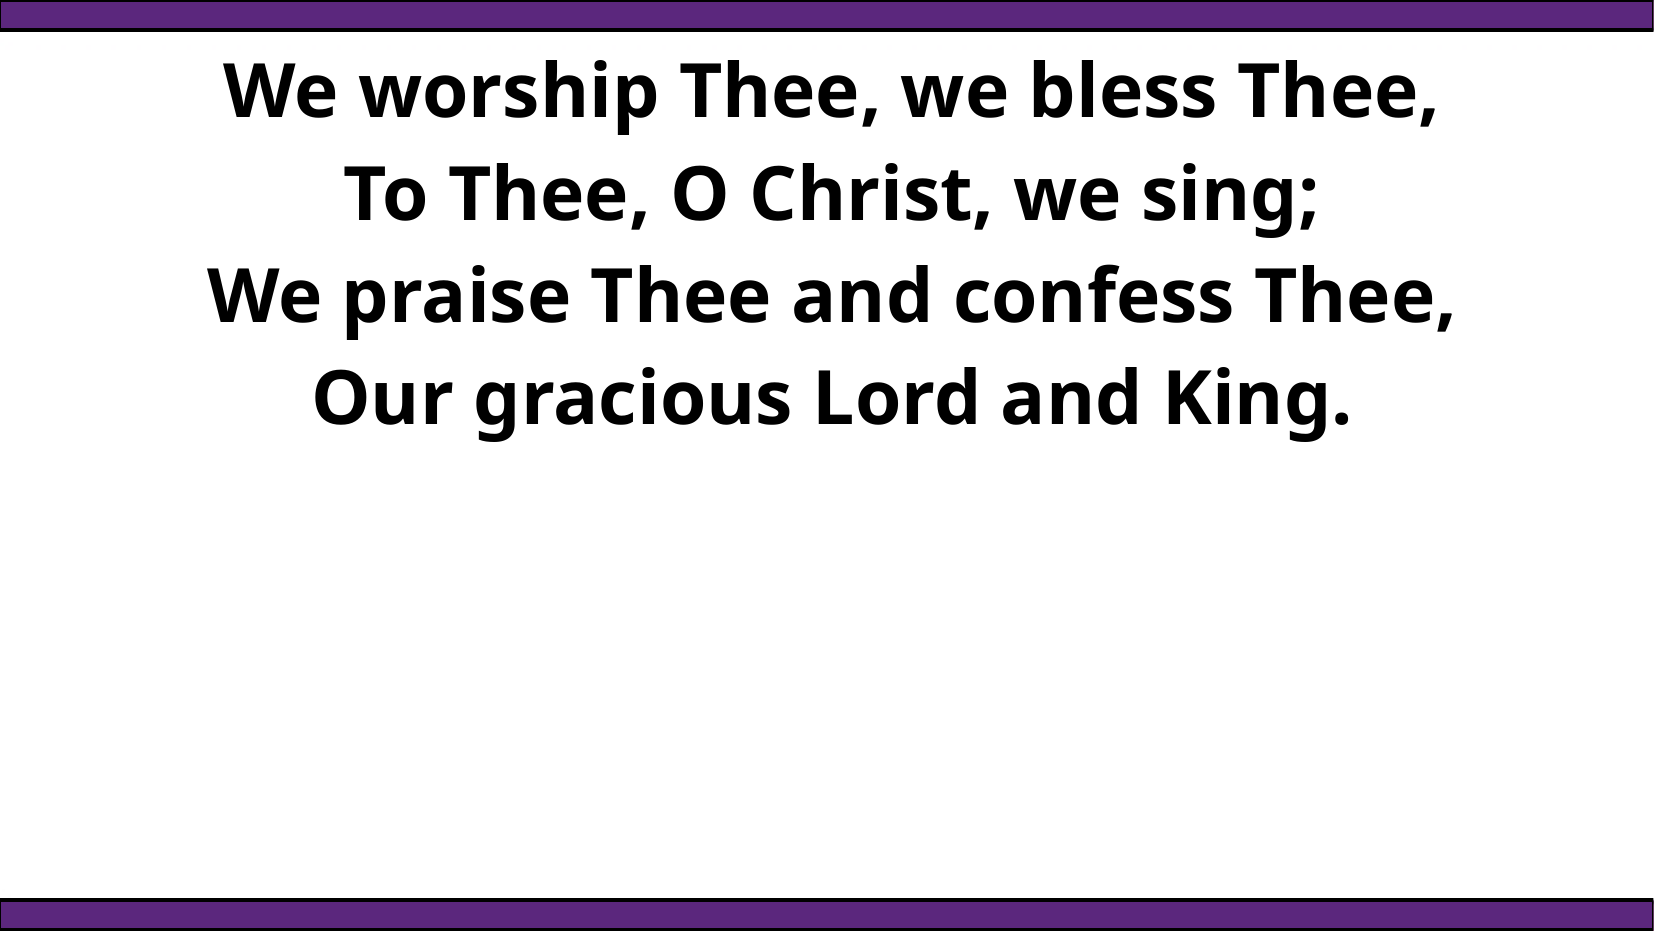

We worship Thee, we bless Thee,
To Thee, O Christ, we sing;
We praise Thee and confess Thee,
Our gracious Lord and King.